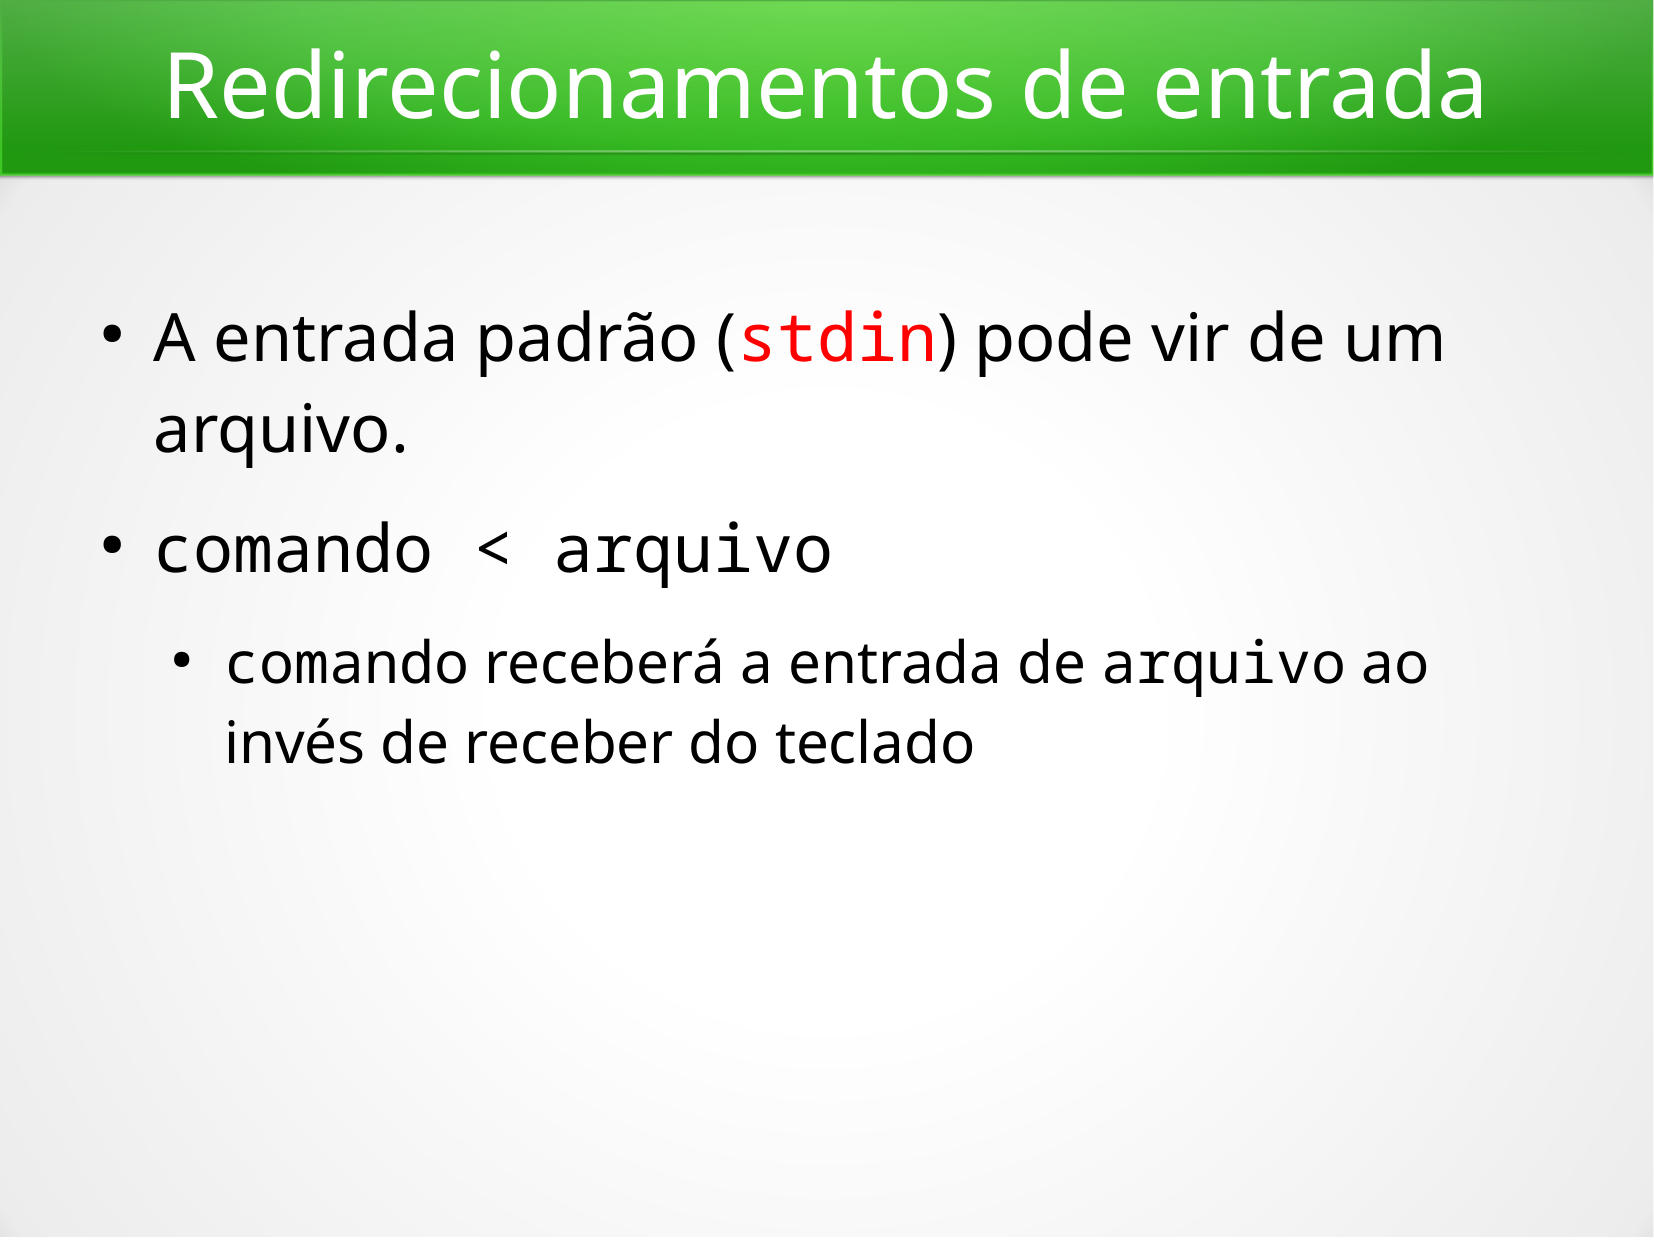

# Redirecionamentos de entrada
A entrada padrão (stdin) pode vir de um arquivo.
comando < arquivo
comando receberá a entrada de arquivo ao invés de receber do teclado